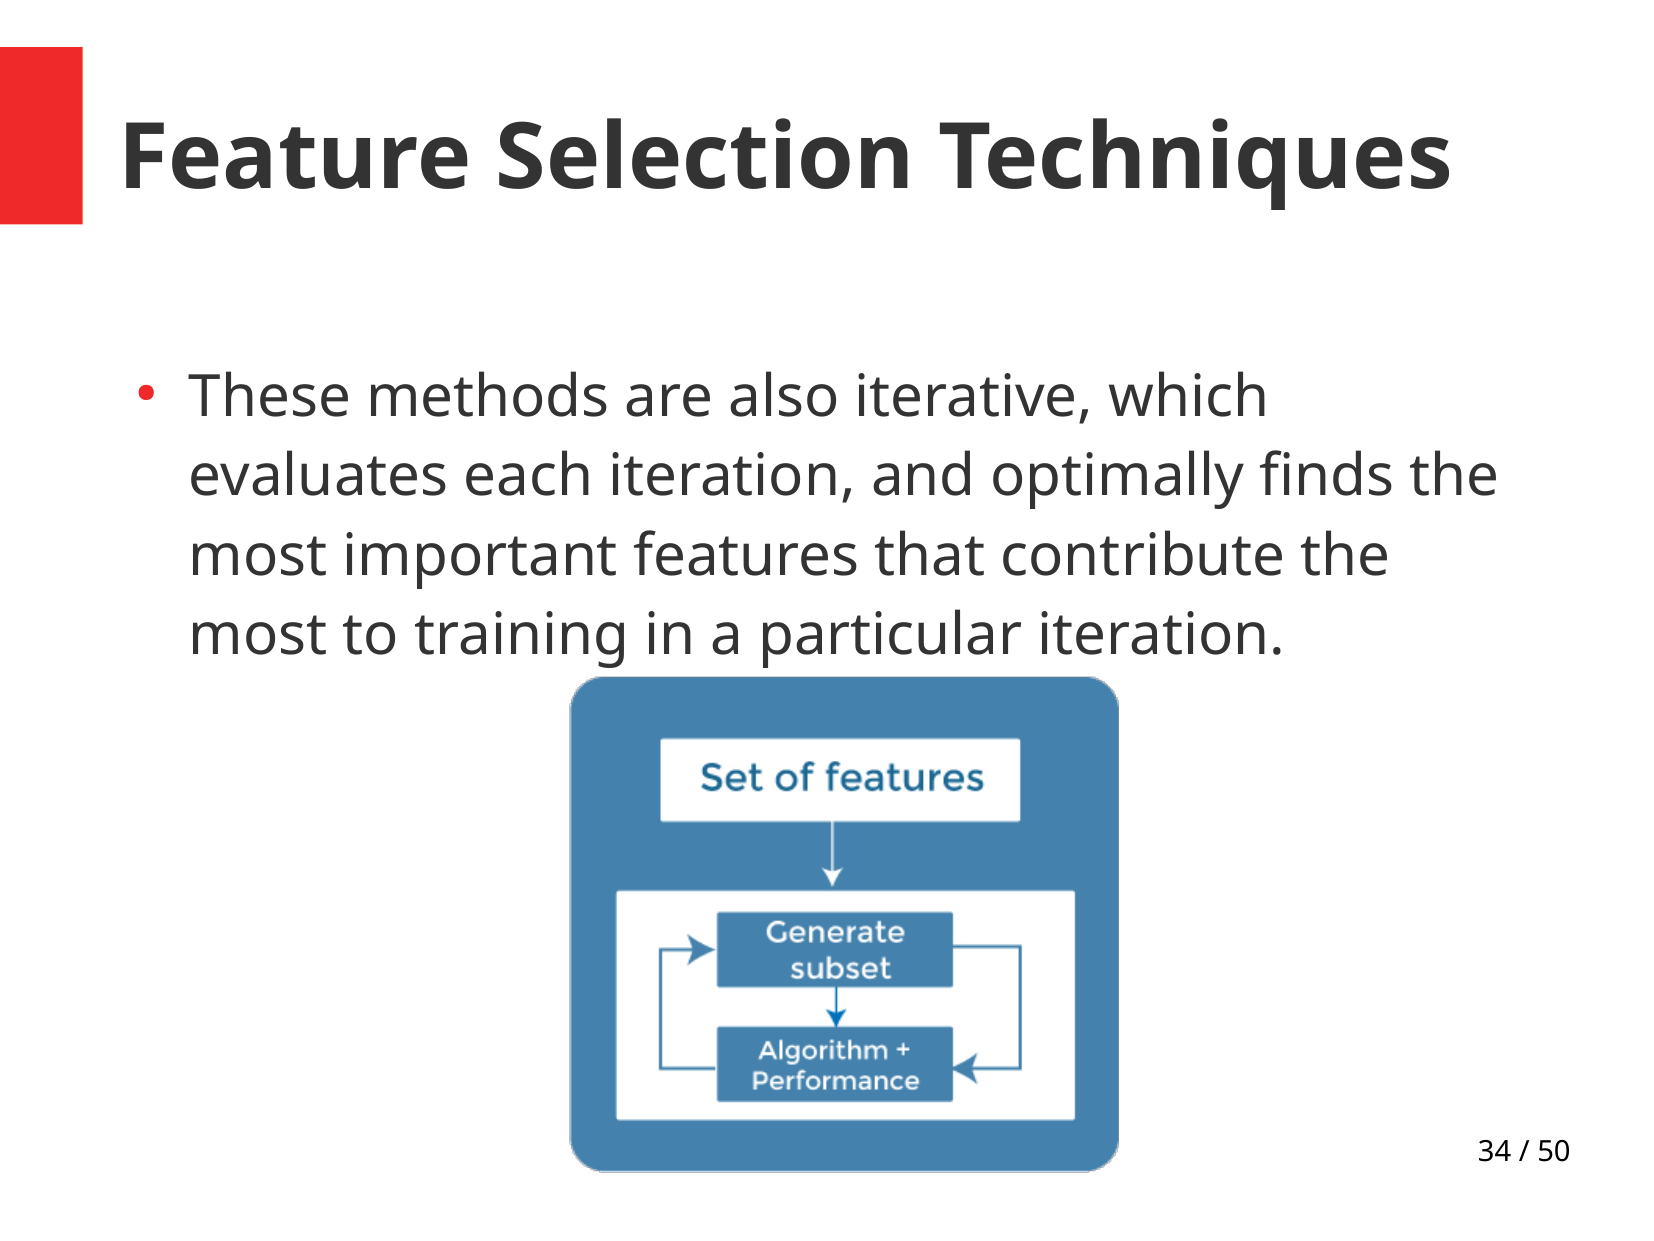

# Feature Selection Techniques
These methods are also iterative, which evaluates each iteration, and optimally finds the most important features that contribute the most to training in a particular iteration.
34